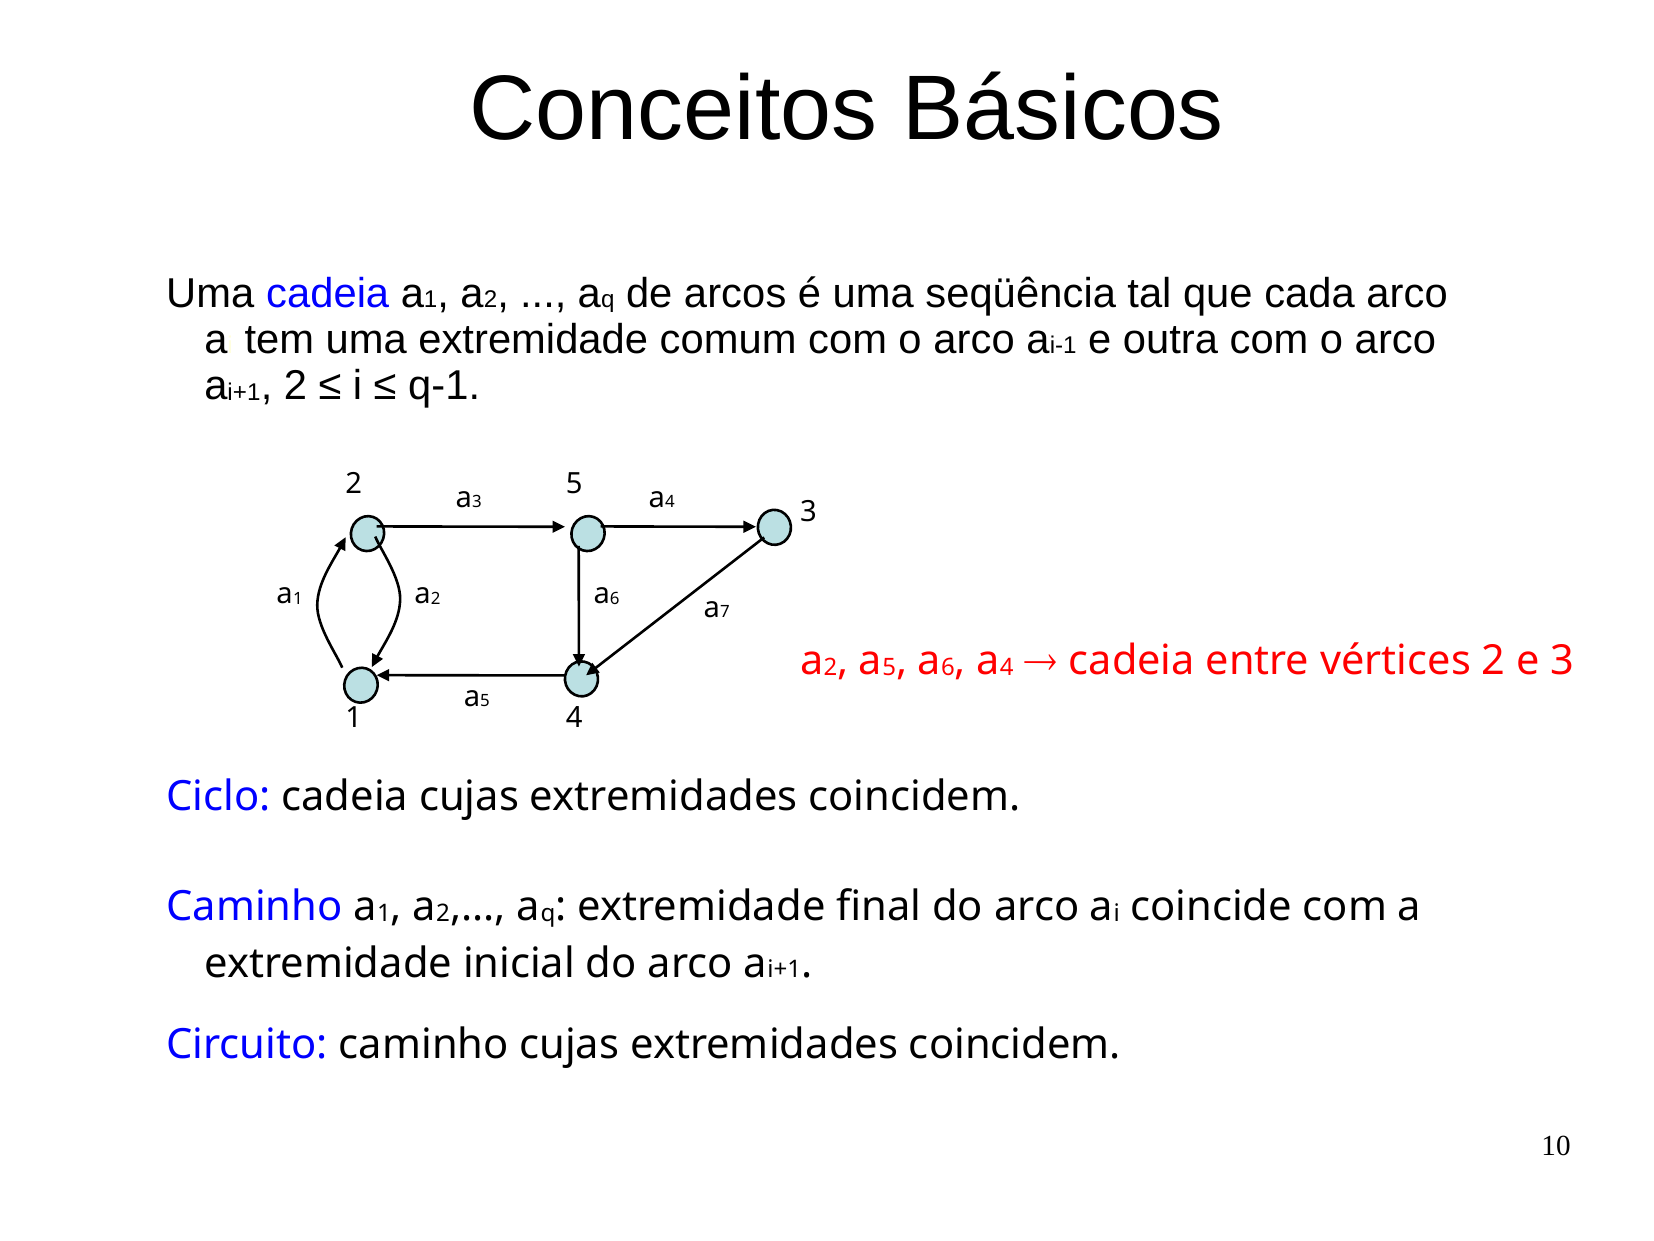

# Conceitos Básicos
Uma cadeia a1, a2, ..., aq de arcos é uma seqüência tal que cada arco ai tem uma extremidade comum com o arco ai-1 e outra com o arco ai+1, 2 ≤ i ≤ q-1.
2
5
a3
a4
3
a1
a2
a6
a7
a2, a5, a6, a4  cadeia entre vértices 2 e 3
a5
1
4
Ciclo: cadeia cujas extremidades coincidem.
Caminho a1, a2,..., aq: extremidade final do arco ai coincide com a extremidade inicial do arco ai+1.
Circuito: caminho cujas extremidades coincidem.
10